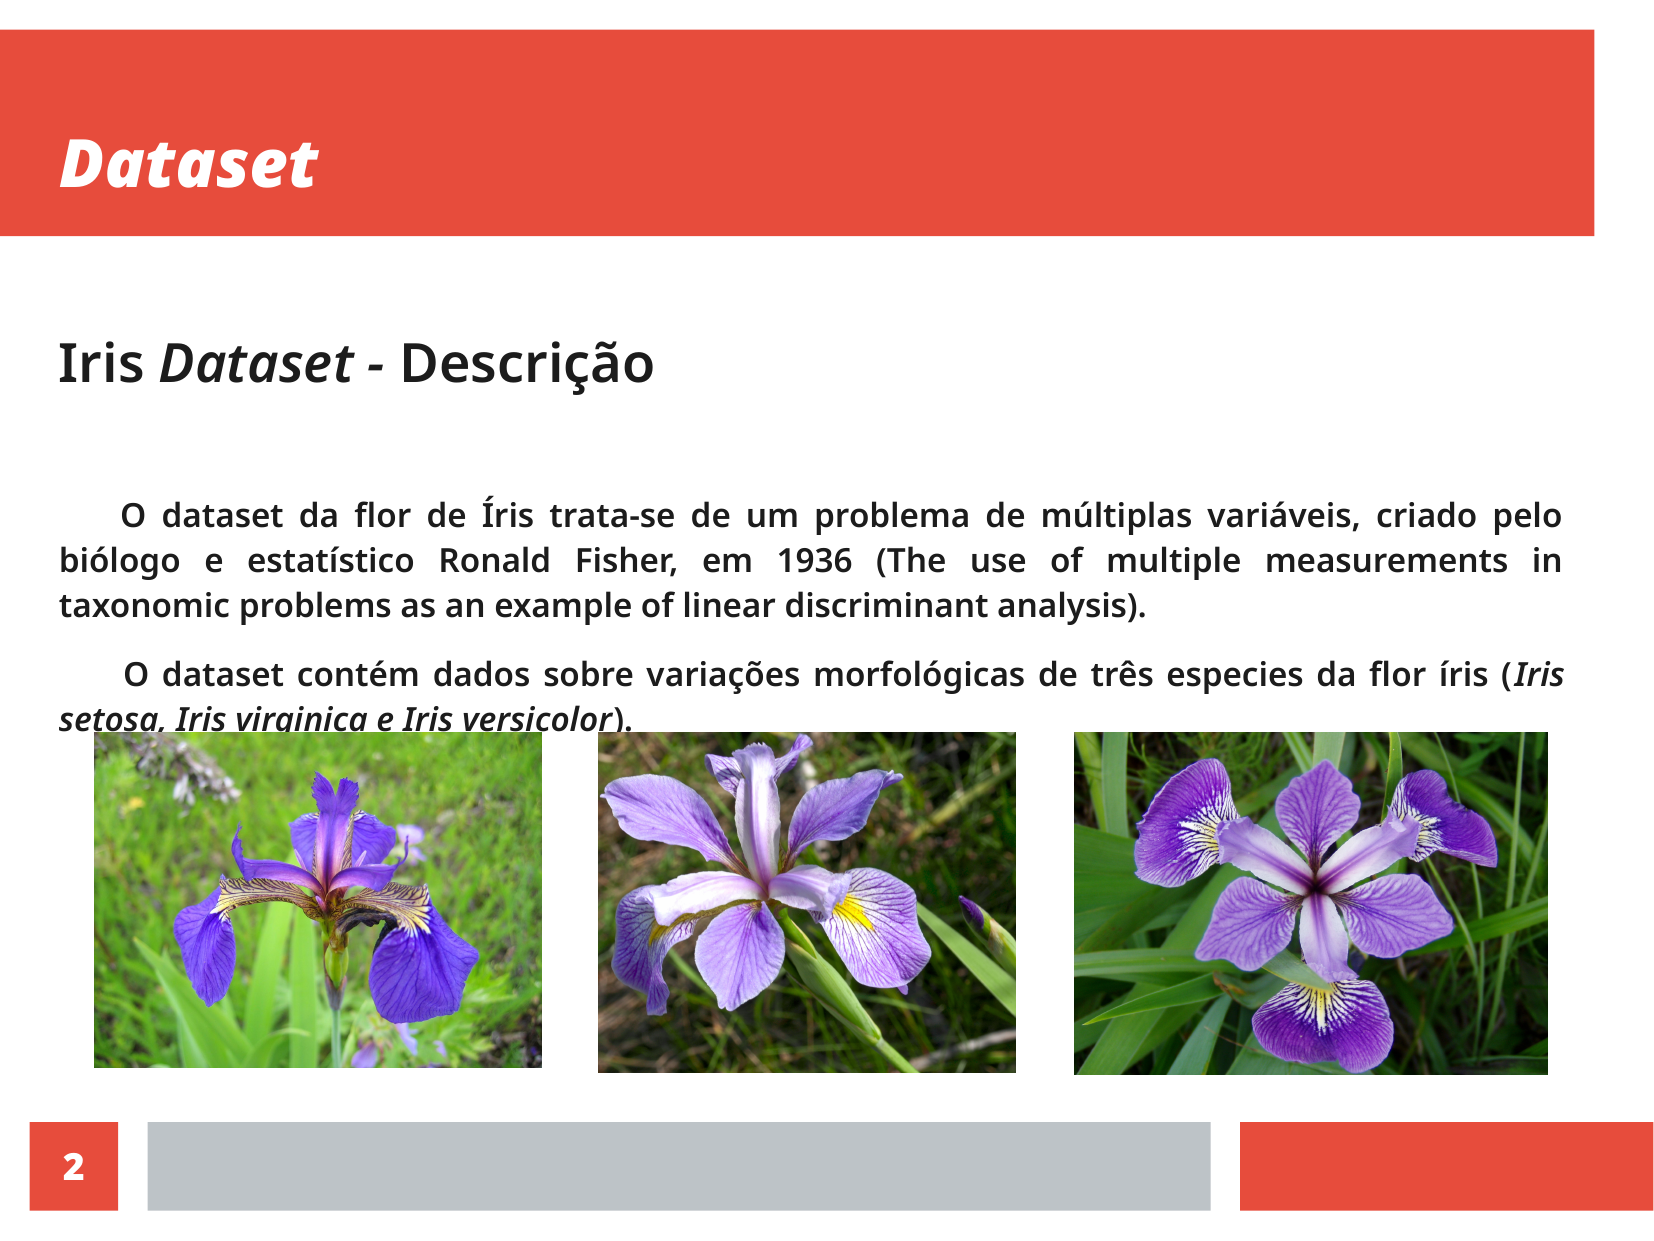

# Dataset
Iris Dataset - Descrição
 O dataset da flor de Íris trata-se de um problema de múltiplas variáveis, criado pelo biólogo e estatístico Ronald Fisher, em 1936 (The use of multiple measurements in taxonomic problems as an example of linear discriminant analysis).
 O dataset contém dados sobre variações morfológicas de três especies da flor íris (Iris setosa, Iris virginica e Iris versicolor).
2